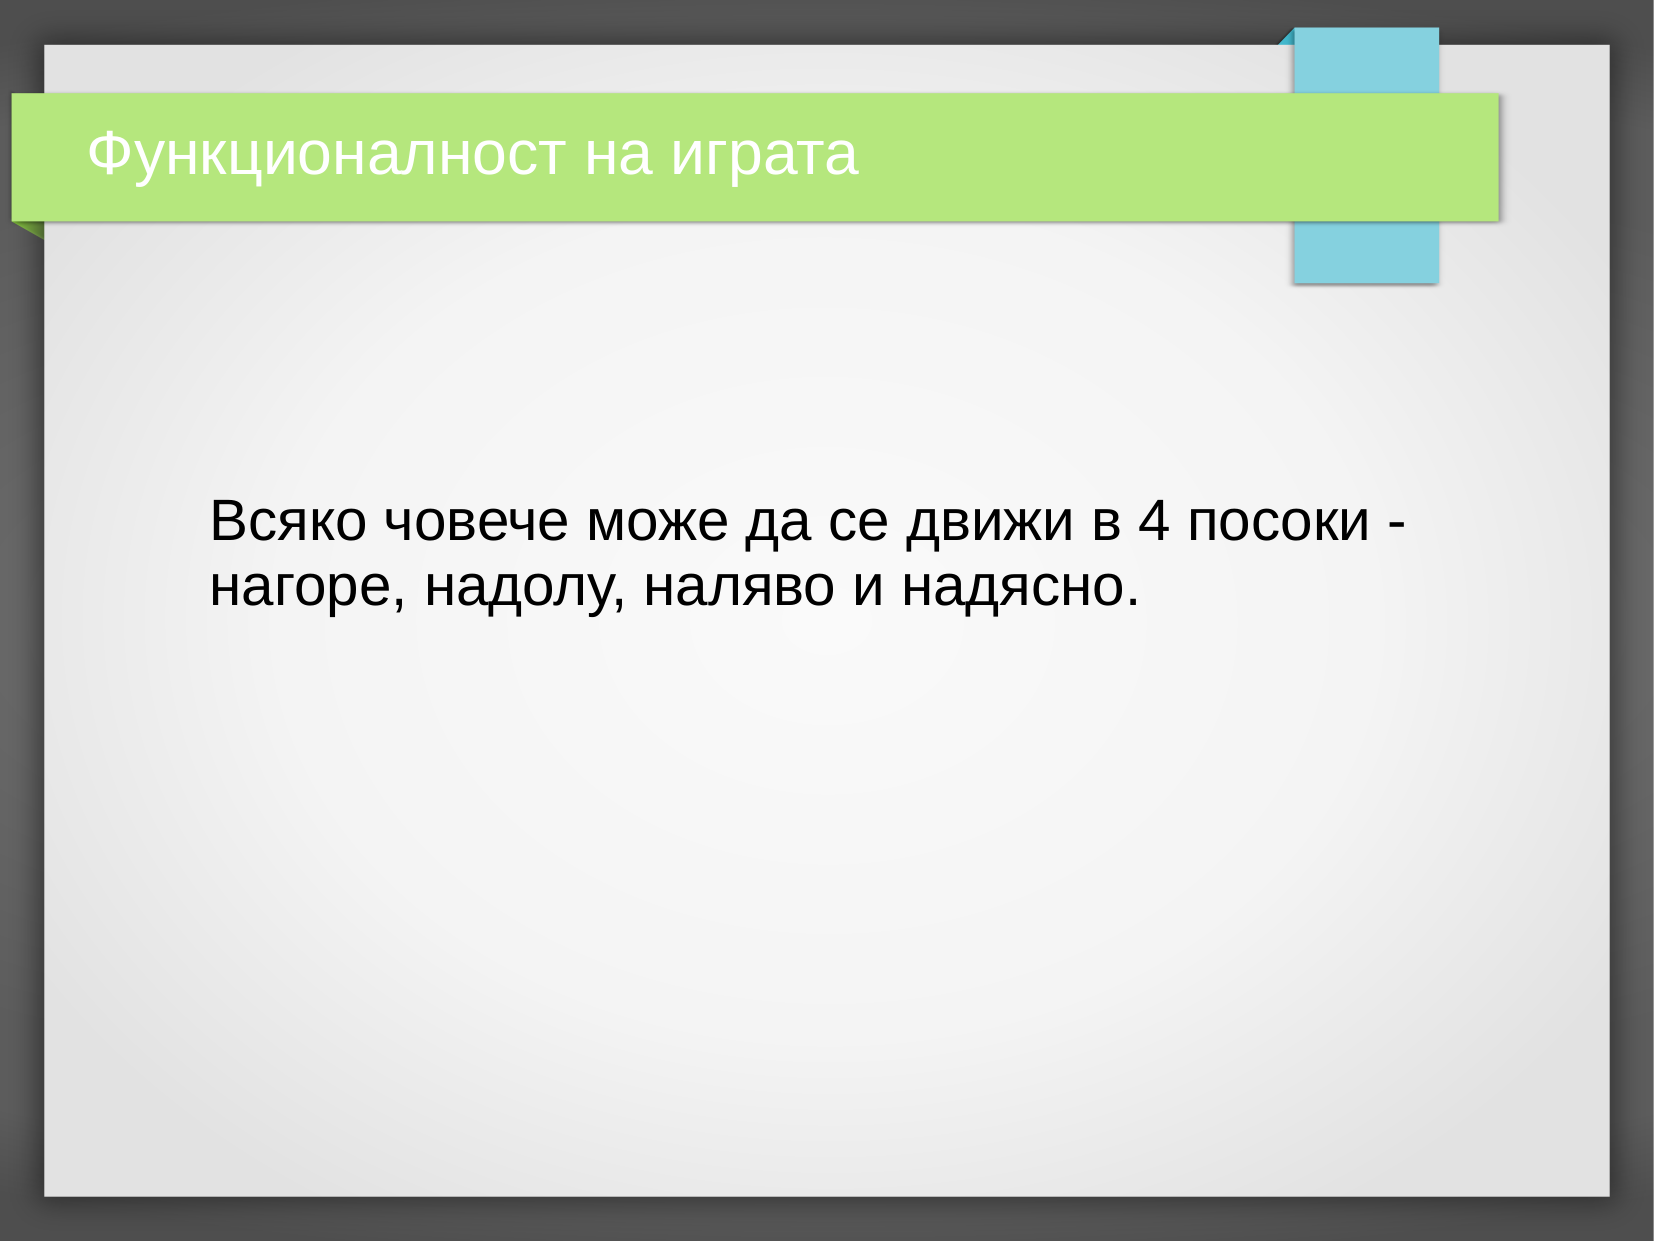

# Функционалност на играта
Всяко човече може да се движи в 4 посоки - нагоре, надолу, наляво и надясно.